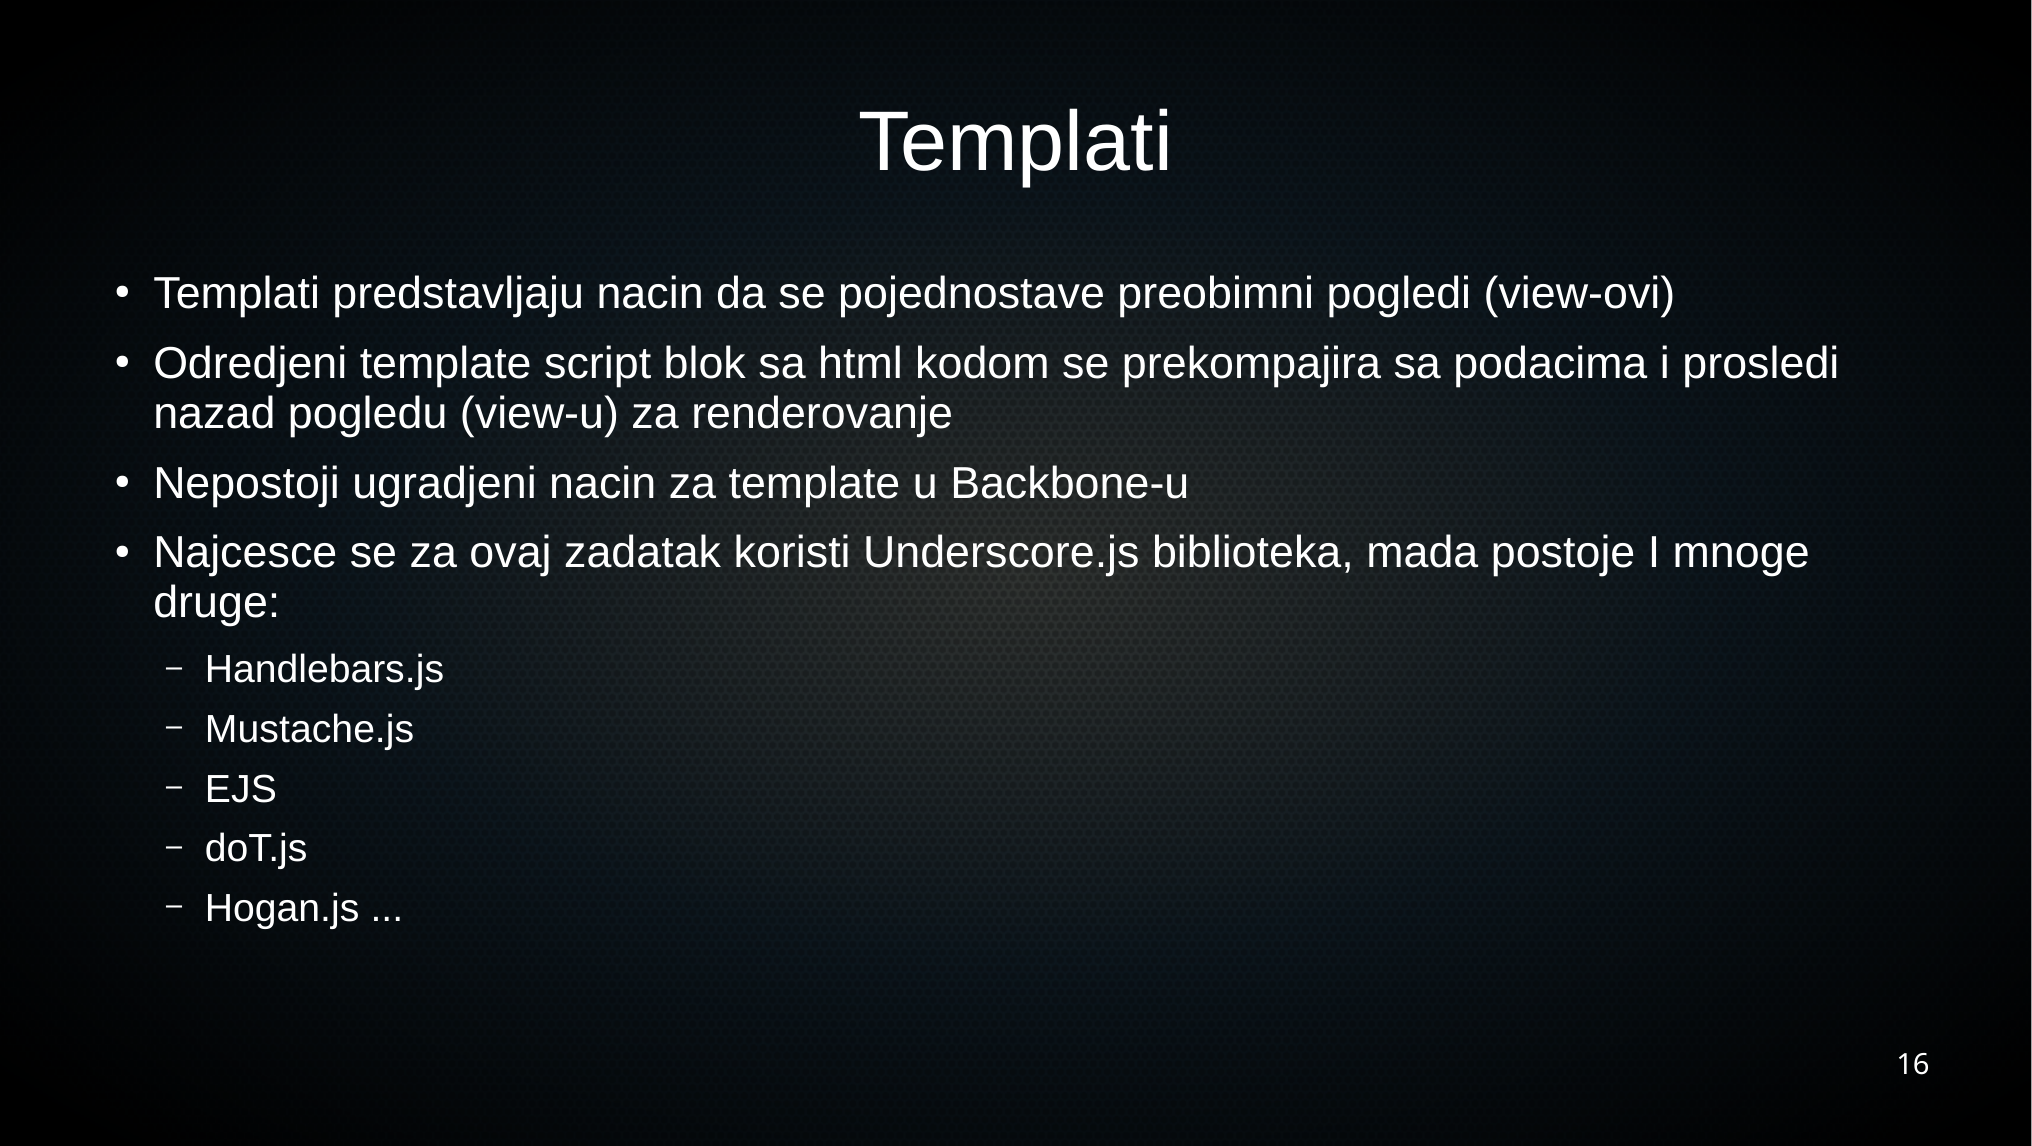

# Templati
Templati predstavljaju nacin da se pojednostave preobimni pogledi (view-ovi)
Odredjeni template script blok sa html kodom se prekompajira sa podacima i prosledi nazad pogledu (view-u) za renderovanje
Nepostoji ugradjeni nacin za template u Backbone-u
Najcesce se za ovaj zadatak koristi Underscore.js biblioteka, mada postoje I mnoge druge:
Handlebars.js
Mustache.js
EJS
doT.js
Hogan.js ...
16